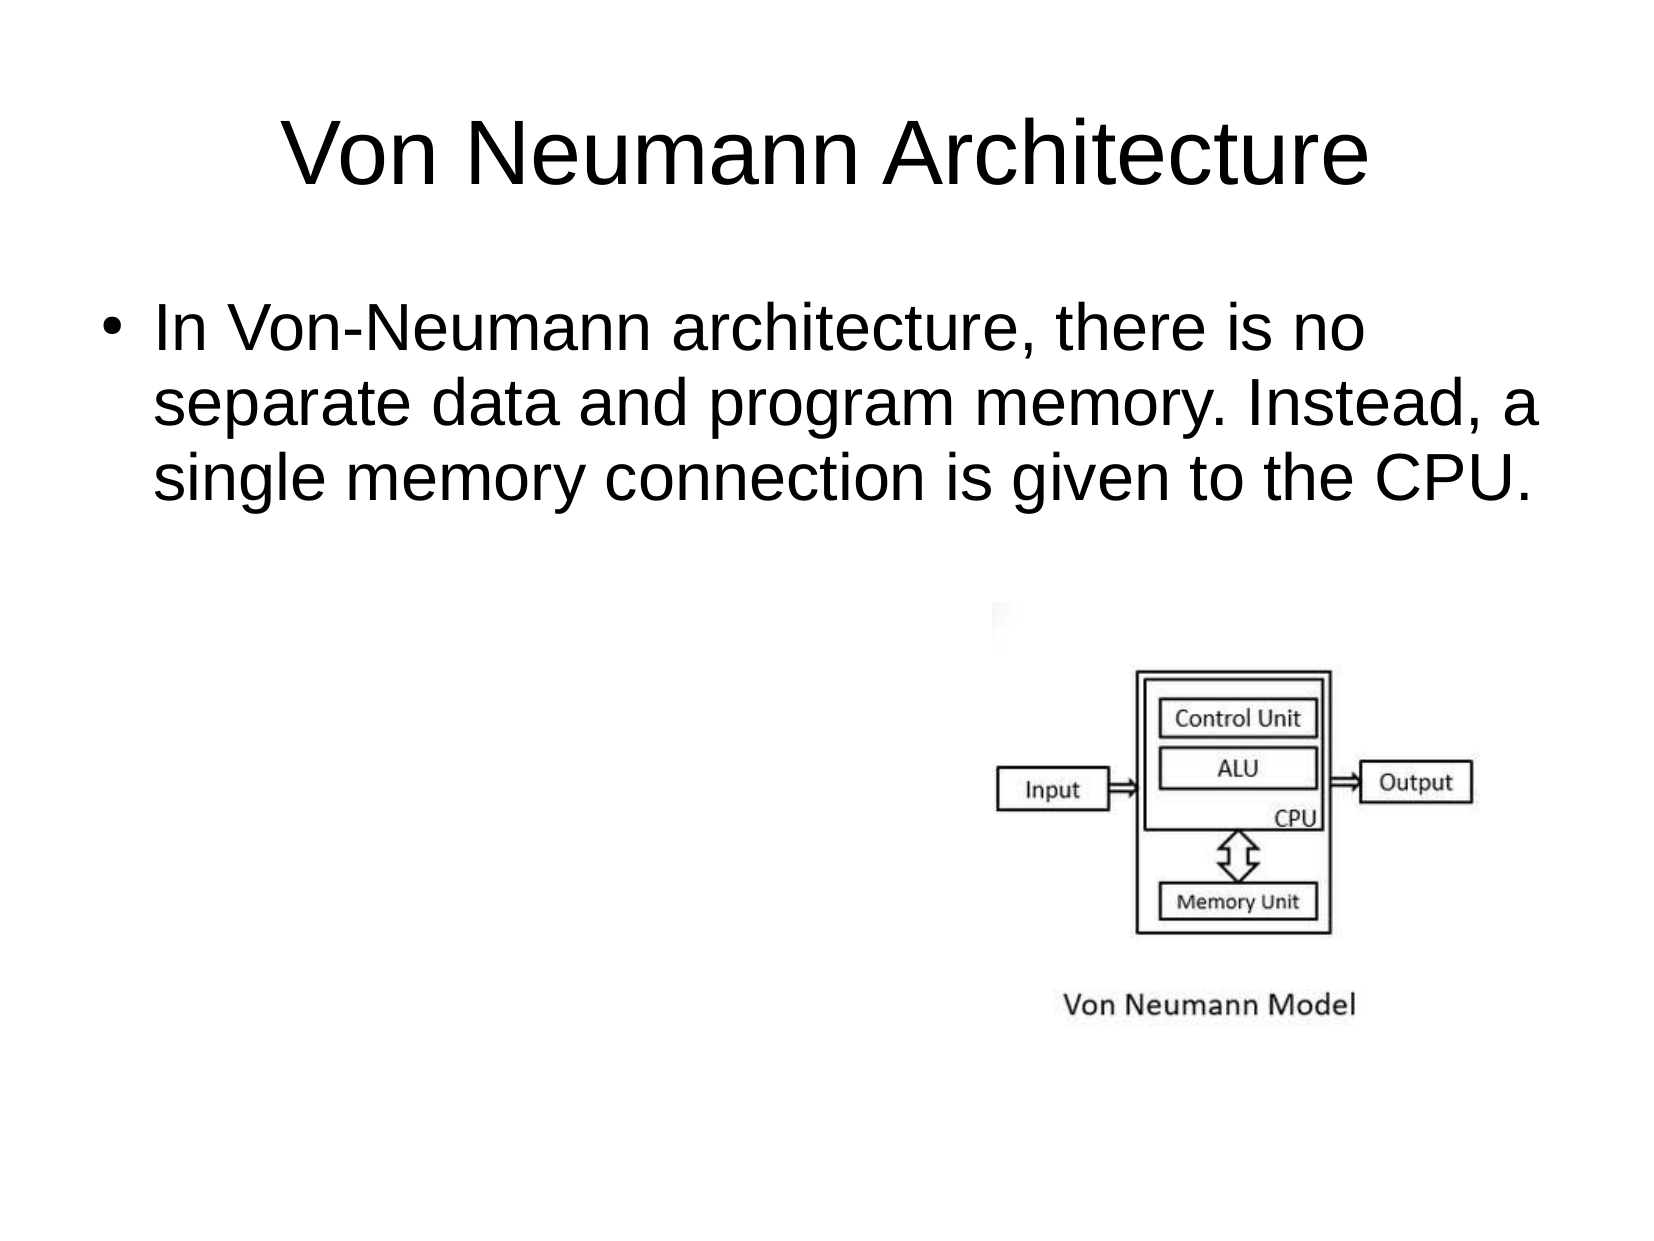

# Von Neumann Architecture
In Von-Neumann architecture, there is no separate data and program memory. Instead, a single memory connection is given to the CPU.